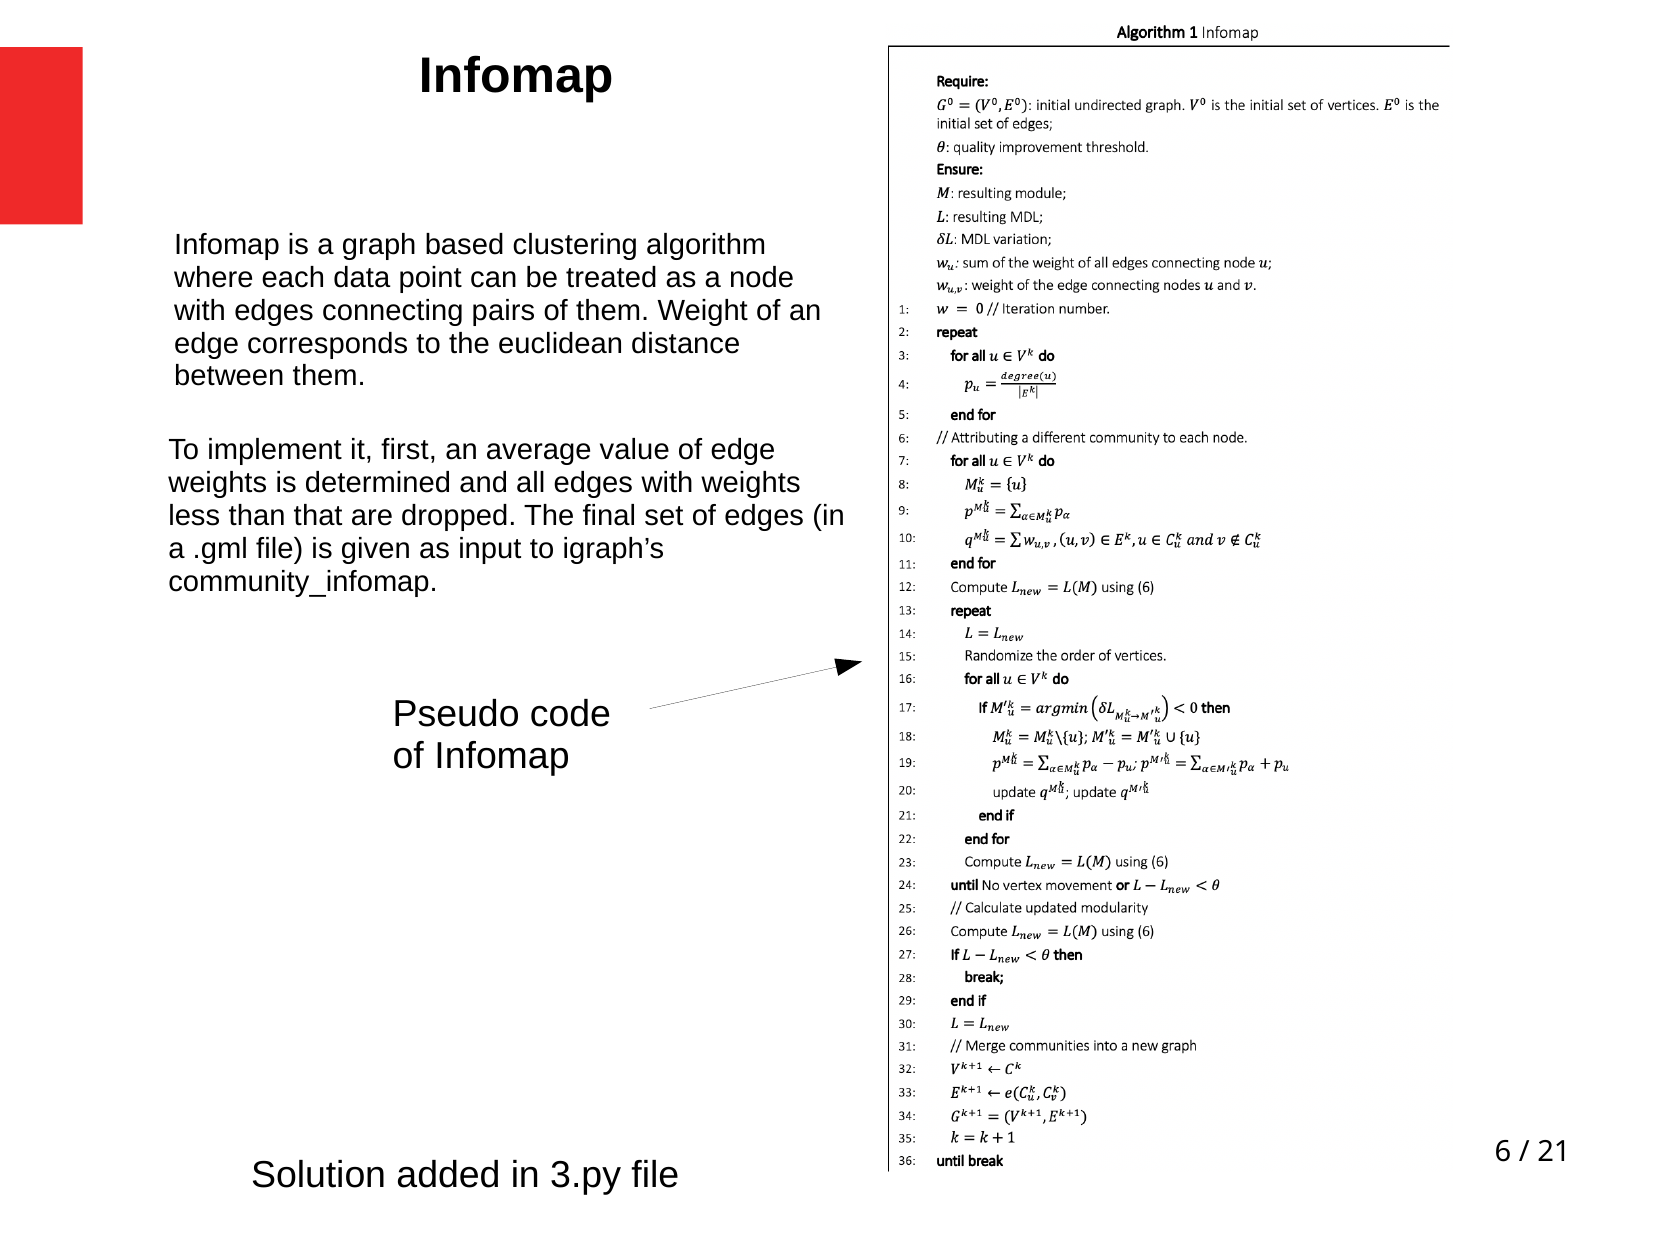

Infomap
Infomap is a graph based clustering algorithm where each data point can be treated as a node with edges connecting pairs of them. Weight of an edge corresponds to the euclidean distance between them.
To implement it, first, an average value of edge weights is determined and all edges with weights less than that are dropped. The final set of edges (in a .gml file) is given as input to igraph’s community_infomap.
Pseudo code of Infomap
6
Solution added in 3.py file